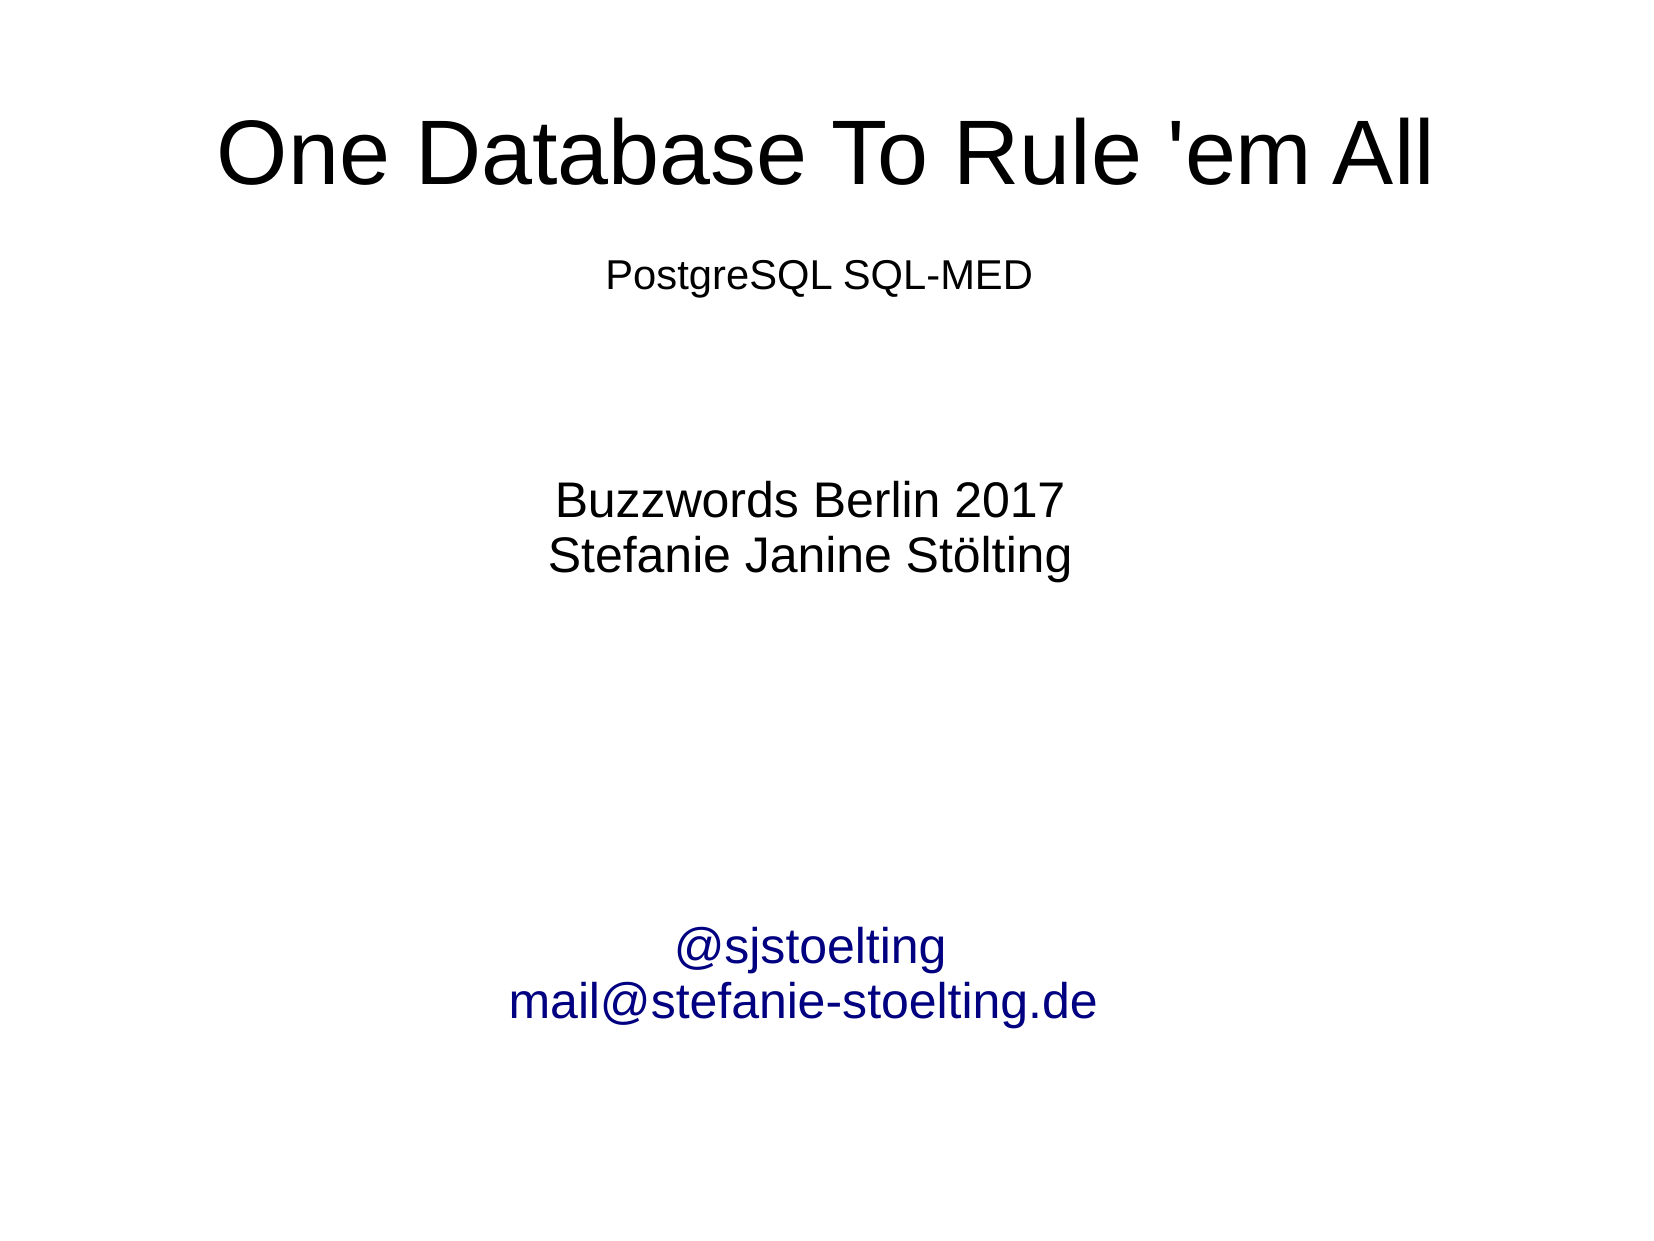

# One Database To Rule 'em All
PostgreSQL SQL-MED
Buzzwords Berlin 2017
Stefanie Janine Stölting
@sjstoelting
mail@stefanie-stoelting.de